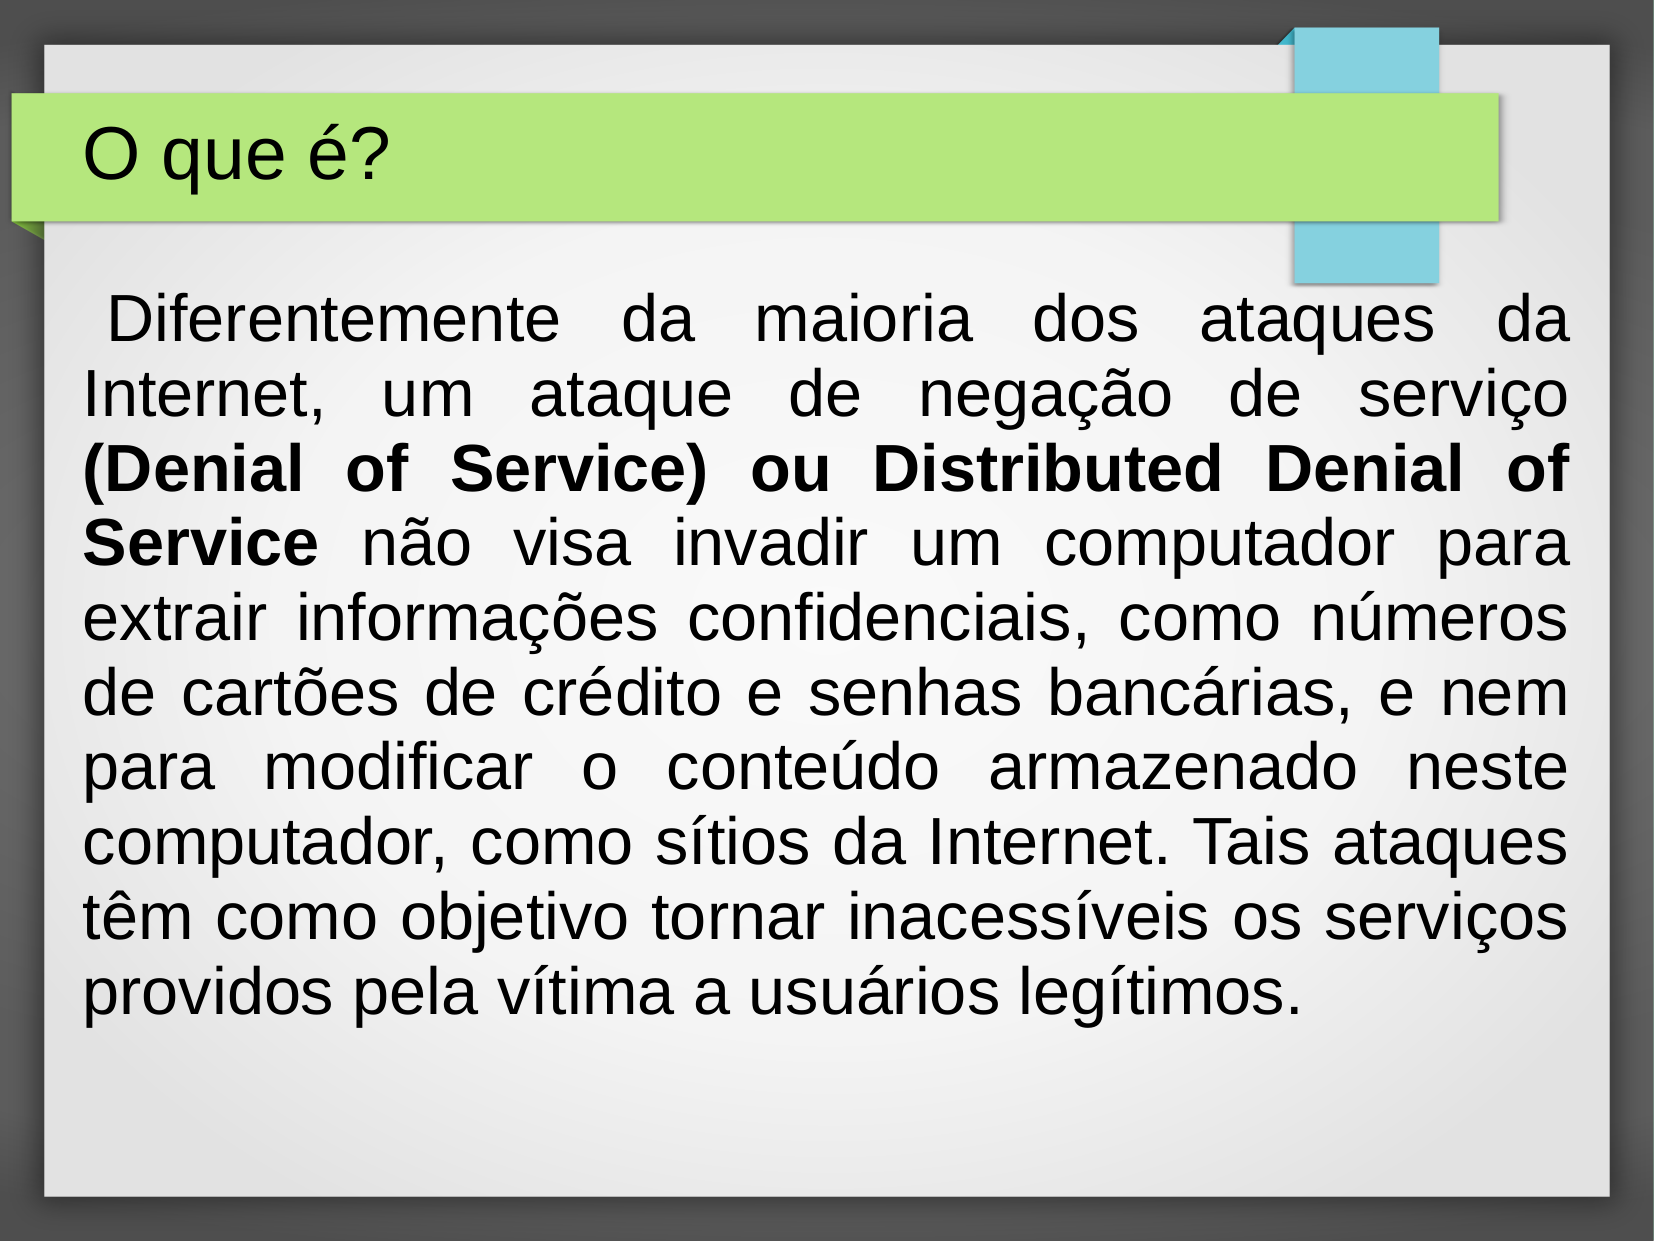

# O que é?
Diferentemente da maioria dos ataques da Internet, um ataque de negação de serviço (Denial of Service) ou Distributed Denial of Service não visa invadir um computador para extrair informações confidenciais, como números de cartões de crédito e senhas bancárias, e nem para modificar o conteúdo armazenado neste computador, como sítios da Internet. Tais ataques têm como objetivo tornar inacessíveis os serviços providos pela vítima a usuários legítimos.